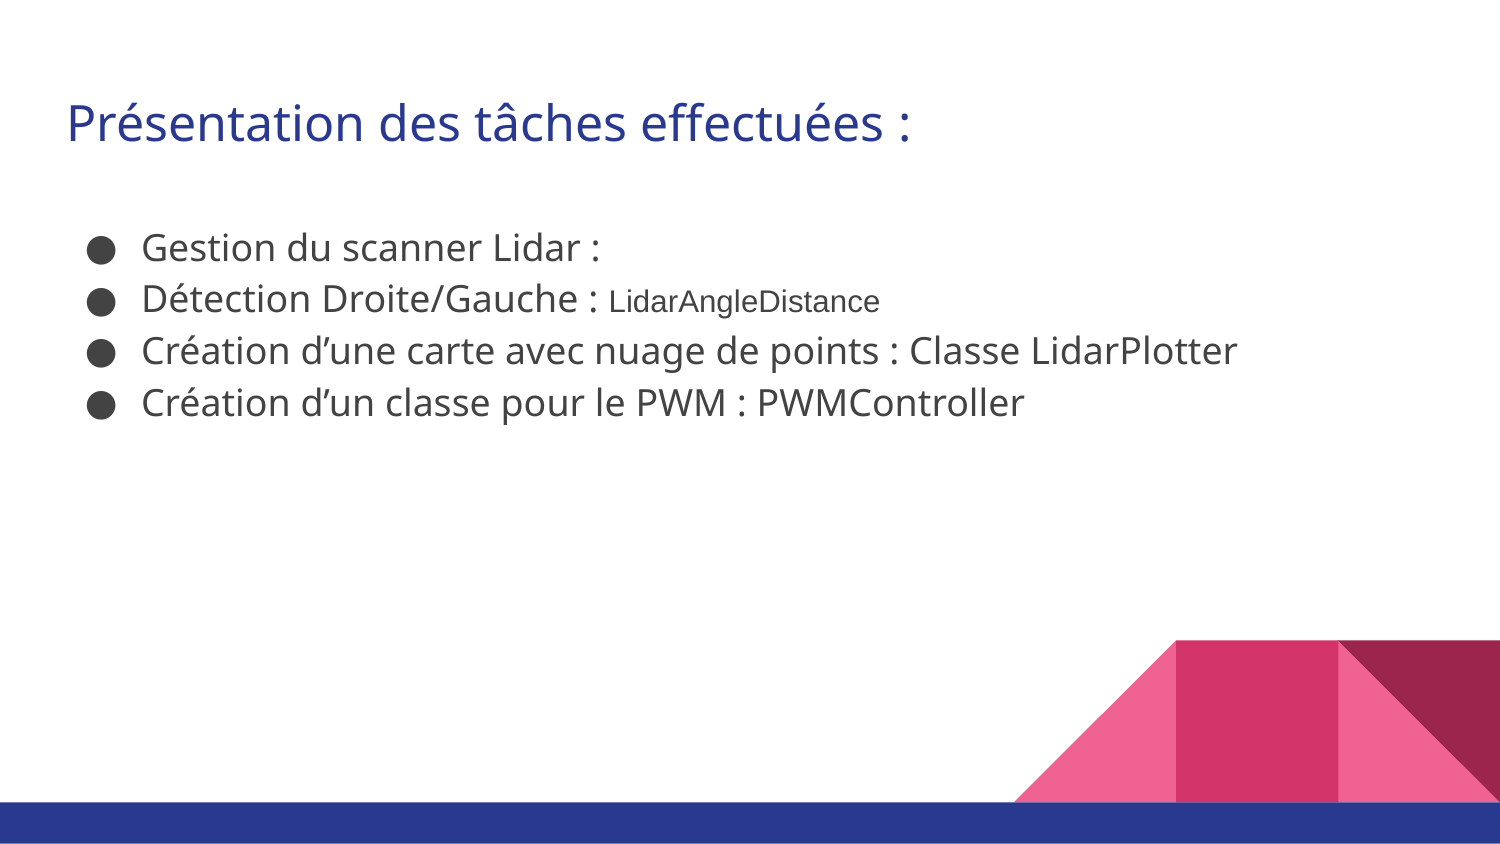

# Présentation des tâches effectuées :
Gestion du scanner Lidar :
Détection Droite/Gauche : LidarAngleDistance
Création d’une carte avec nuage de points : Classe LidarPlotter
Création d’un classe pour le PWM : PWMController